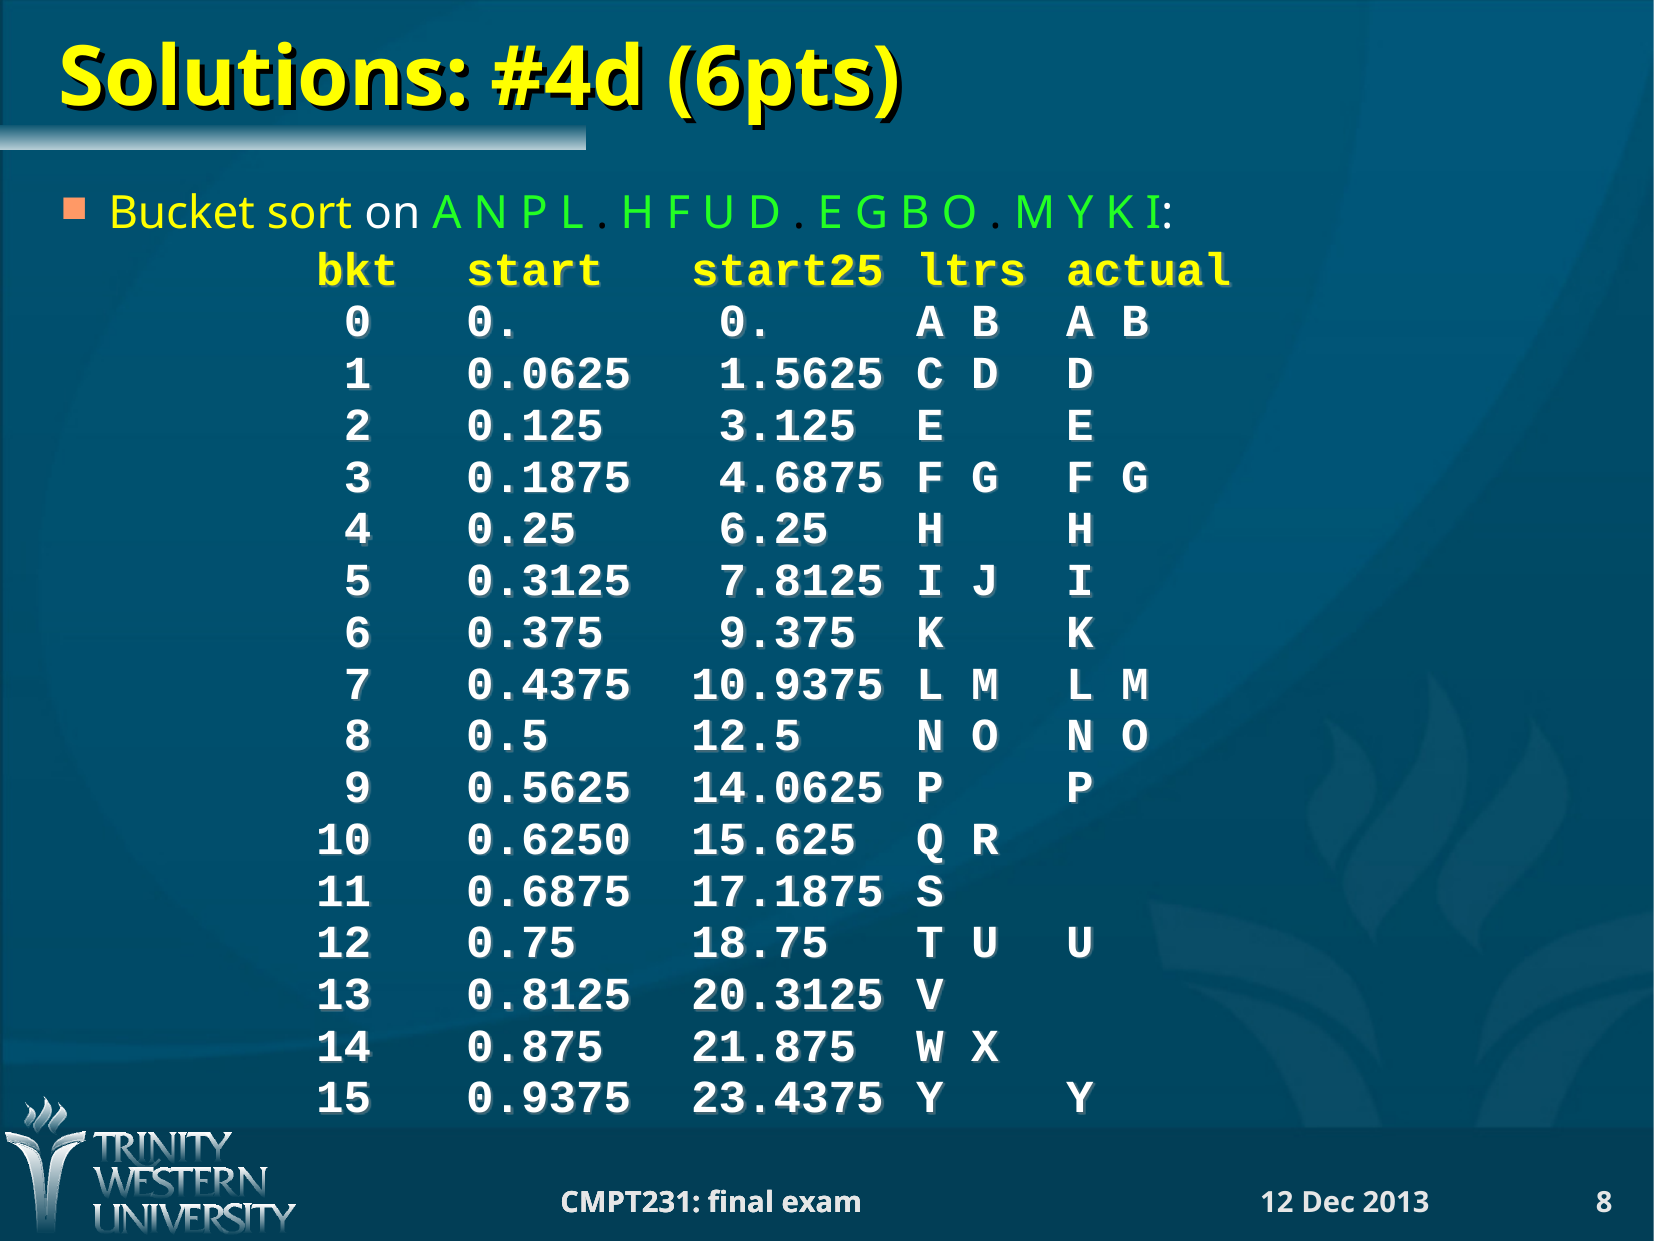

# Solutions: #4d (6pts)
Bucket sort on A N P L . H F U D . E G B O . M Y K I:
bkt	start		start25	ltrs	actual
 0		0.			 0.		A B	A B
 1		0.0625	 1.5625	C D	D
 2		0.125		 3.125	E		E
 3		0.1875	 4.6875	F G	F G
 4		0.25		 6.25		H		H
 5		0.3125	 7.8125	I J	I
 6		0.375		 9.375	K		K
 7		0.4375	10.9375	L M	L M
 8		0.5		12.5		N O	N O
 9		0.5625	14.0625	P		P
10		0.6250	15.625	Q R
11		0.6875	17.1875	S
12		0.75		18.75		T U	U
13		0.8125	20.3125	V
14		0.875		21.875	W X
15		0.9375	23.4375	Y		Y
CMPT231: final exam
12 Dec 2013
8